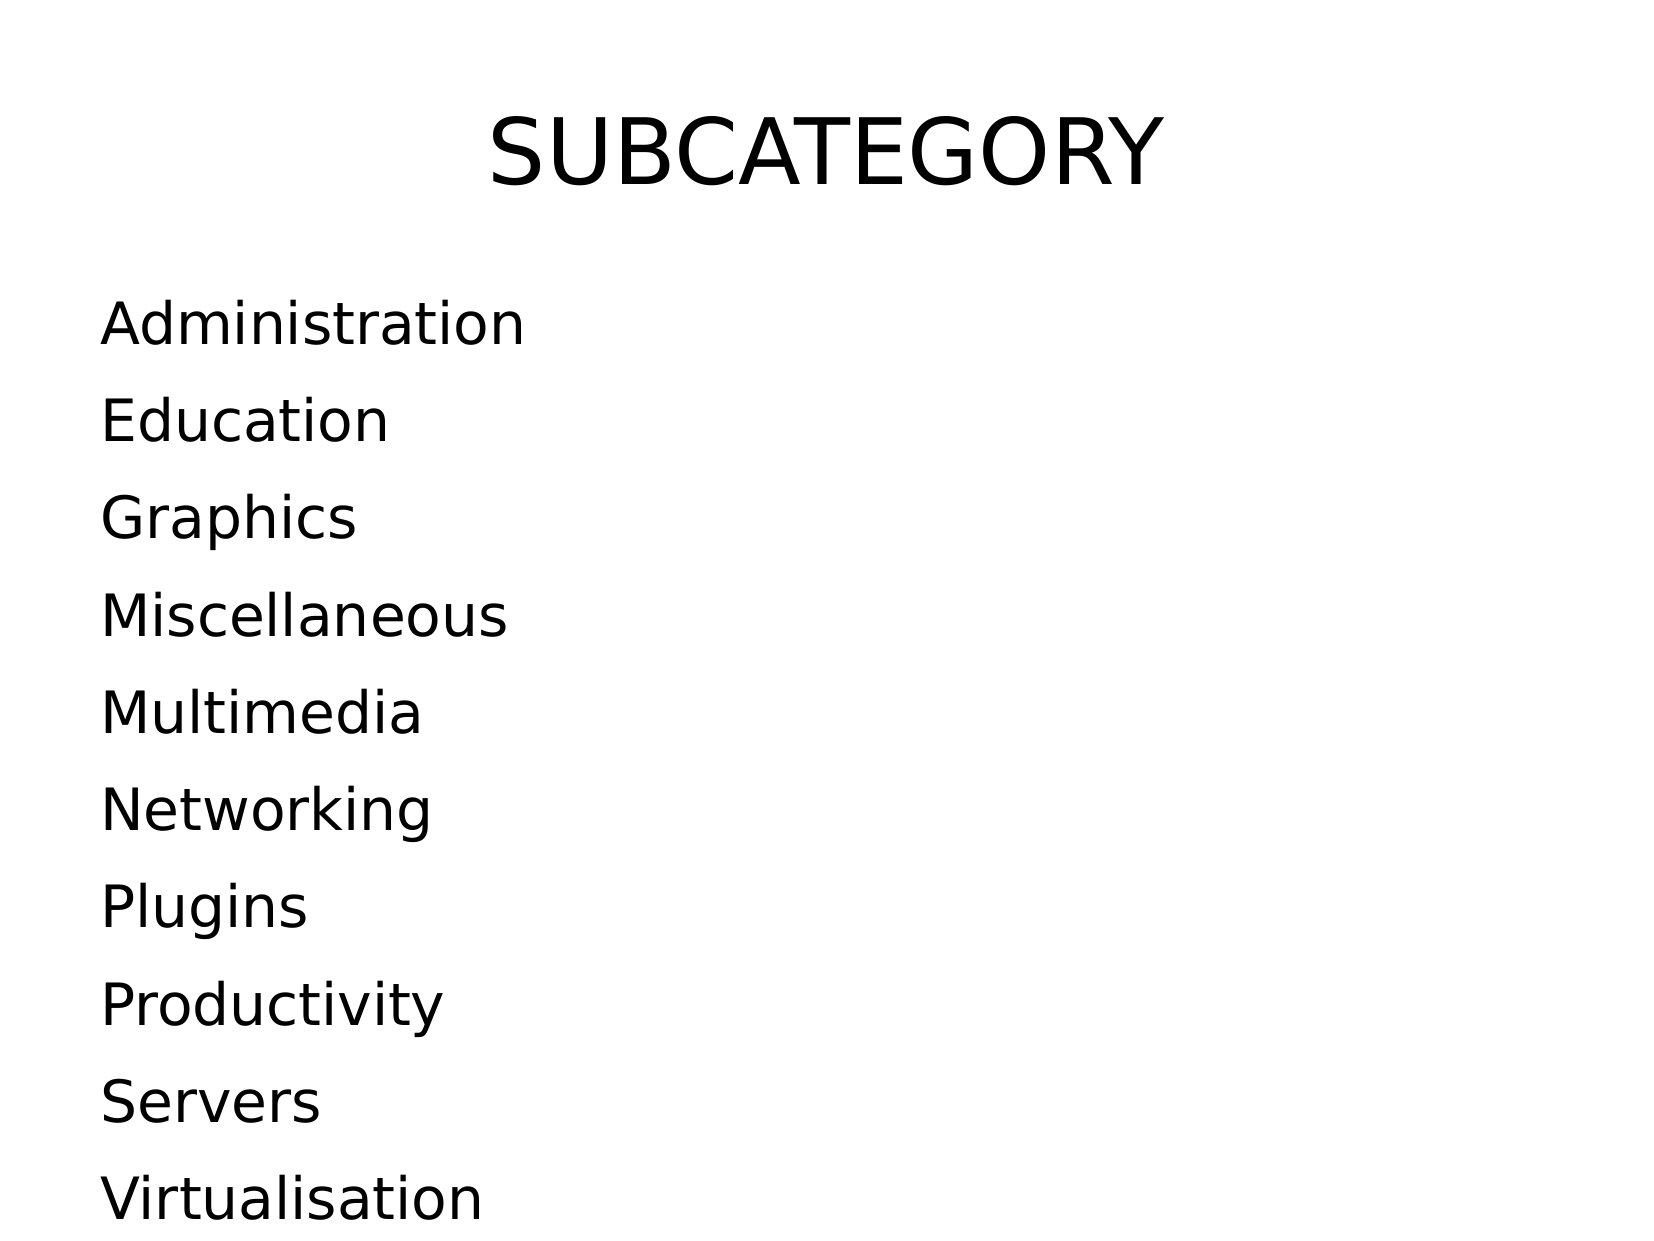

# SUBCATEGORY
Administration
Education
Graphics
Miscellaneous
Multimedia
Networking
Plugins
Productivity
Servers
Virtualisation